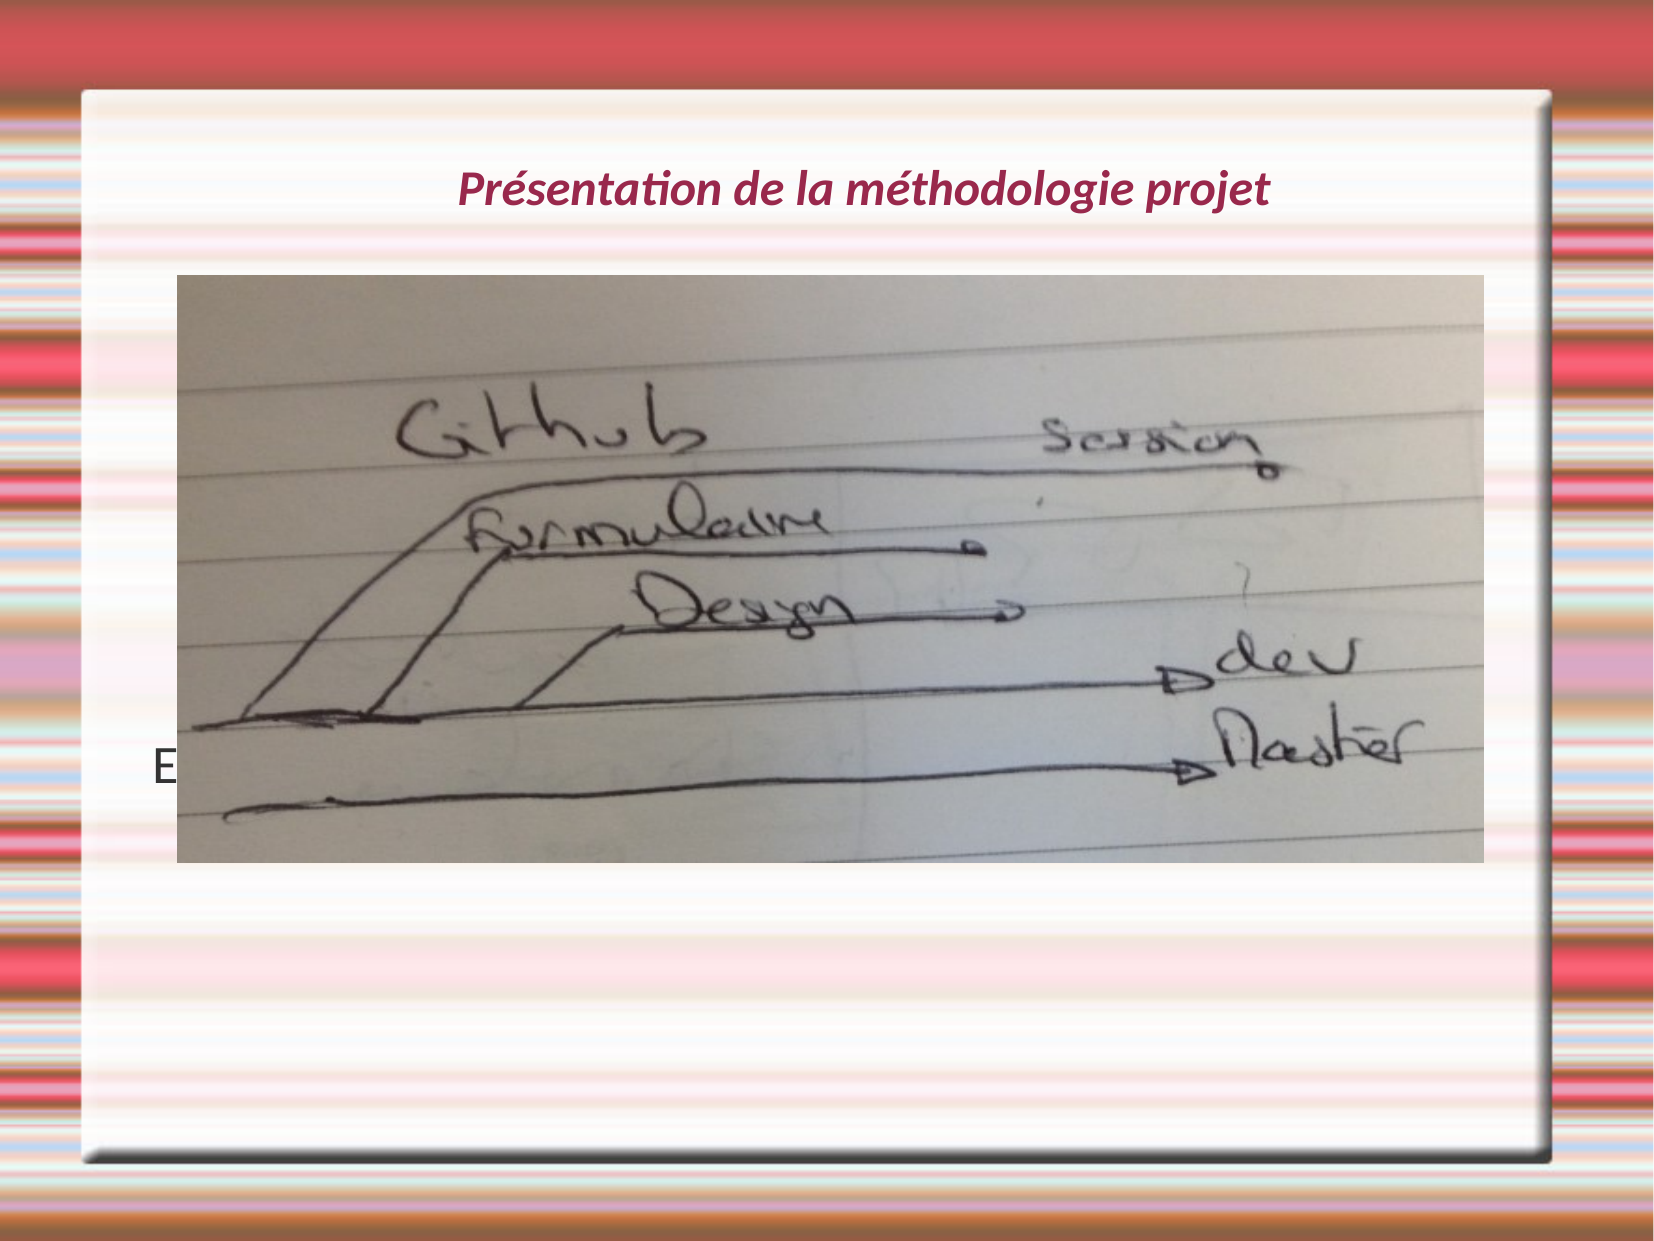

# Présentation de la méthodologie projet
Et une branche Release